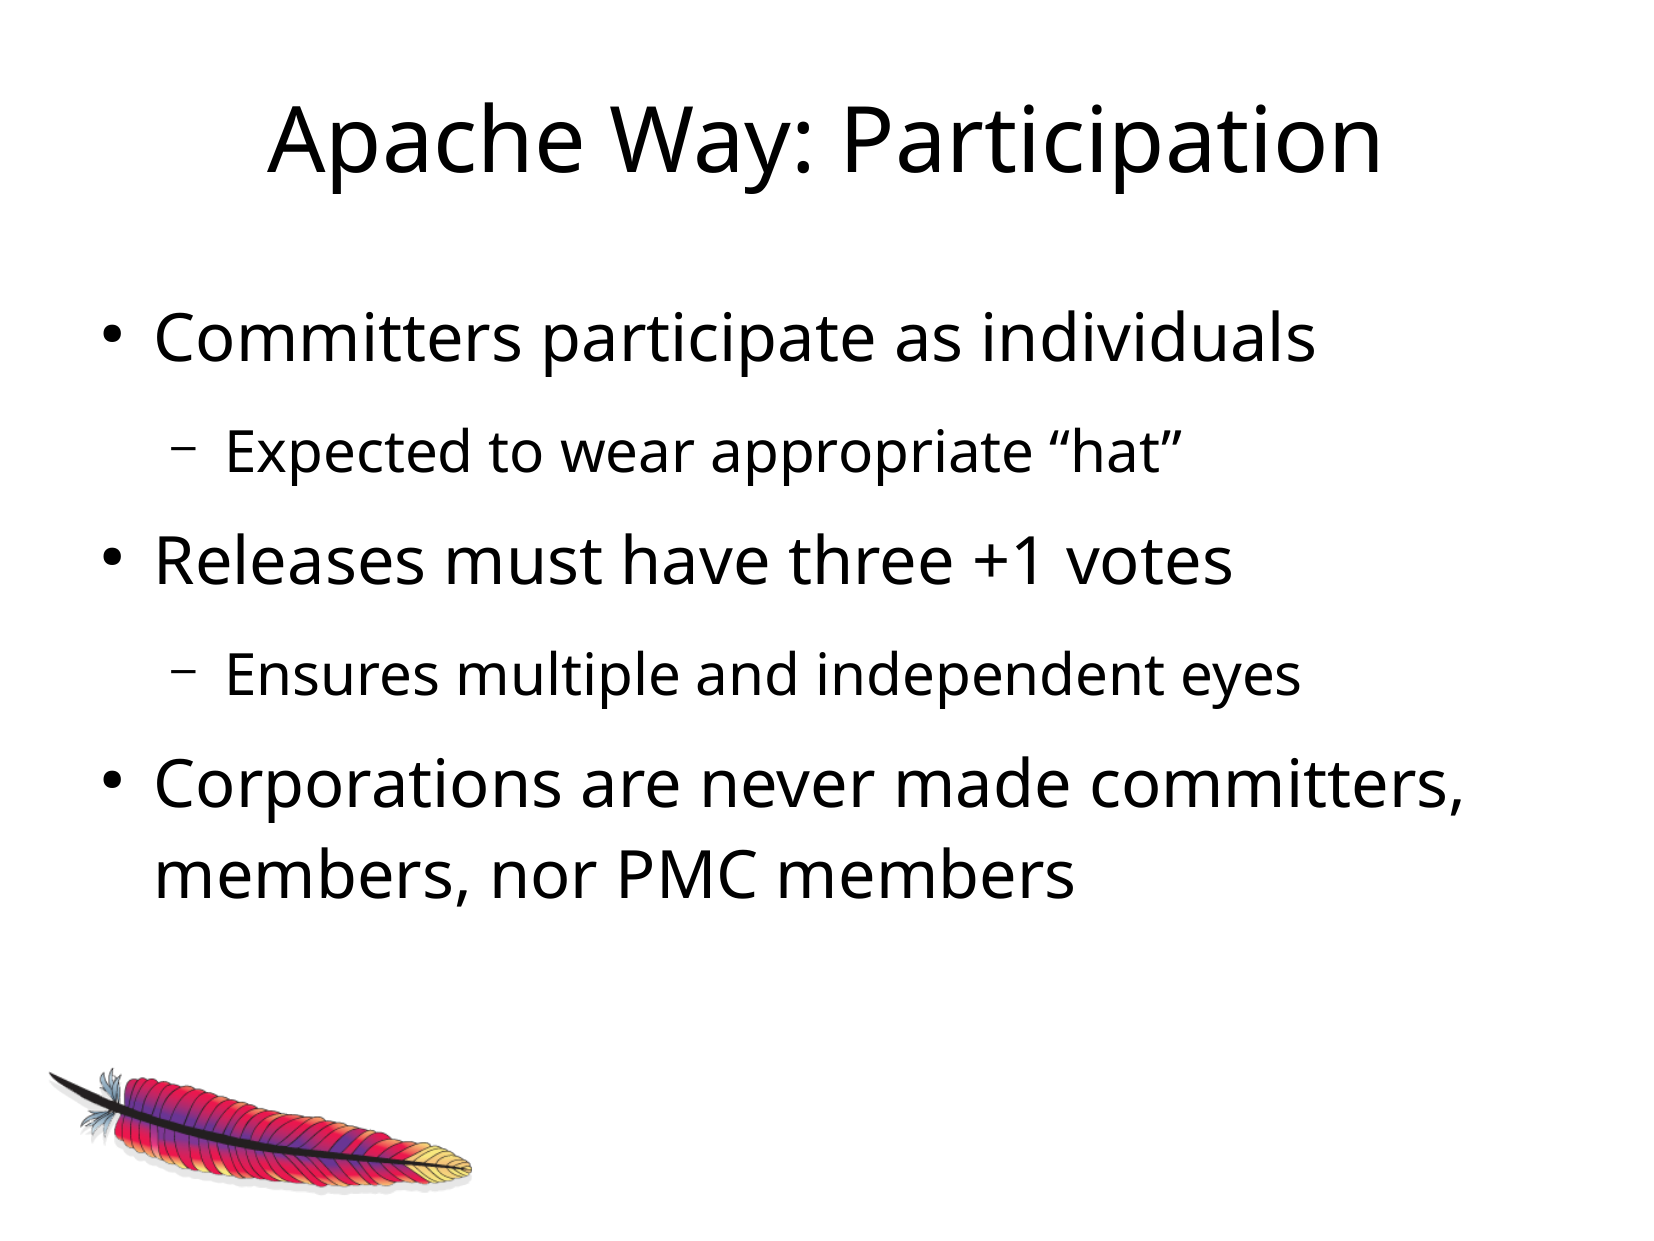

# Apache Way: Participation
Committers participate as individuals
Expected to wear appropriate “hat”
Releases must have three +1 votes
Ensures multiple and independent eyes
Corporations are never made committers, members, nor PMC members